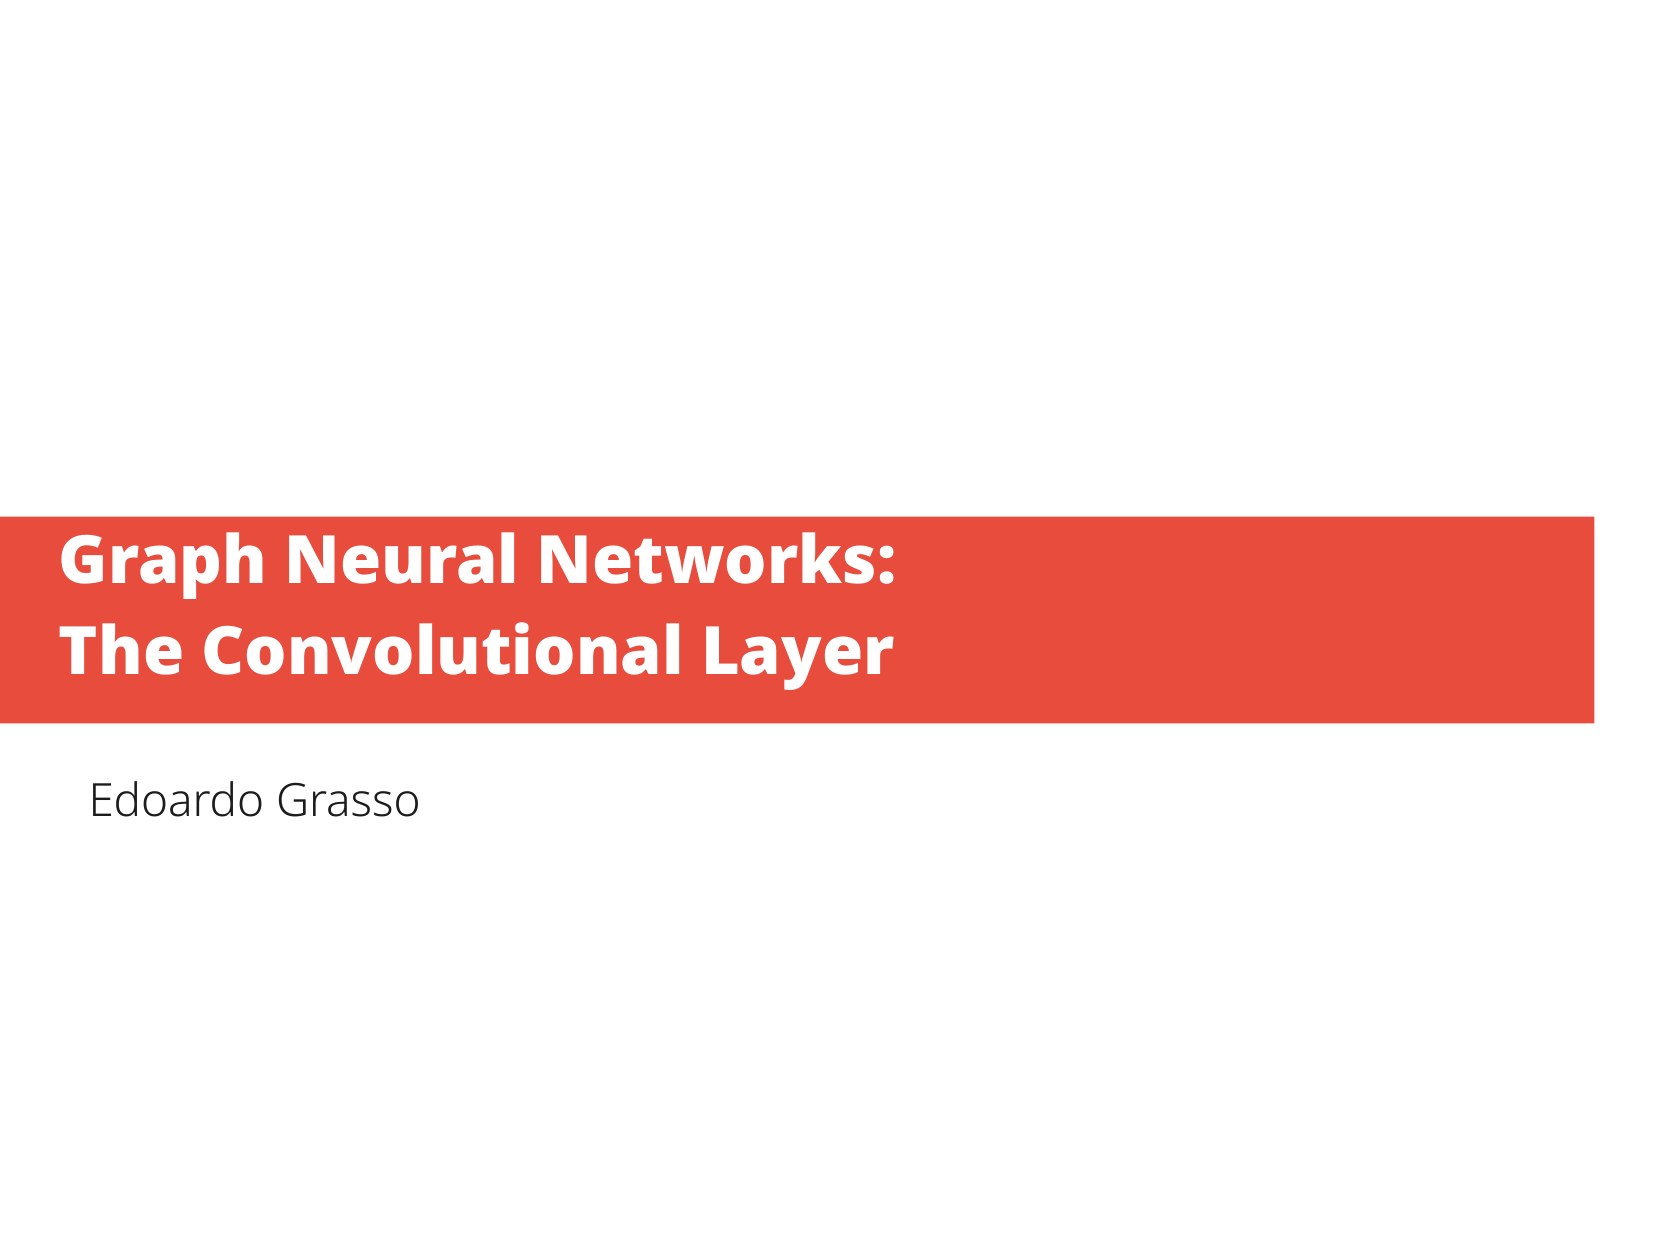

# Graph Neural Networks: The Convolutional Layer
Edoardo Grasso